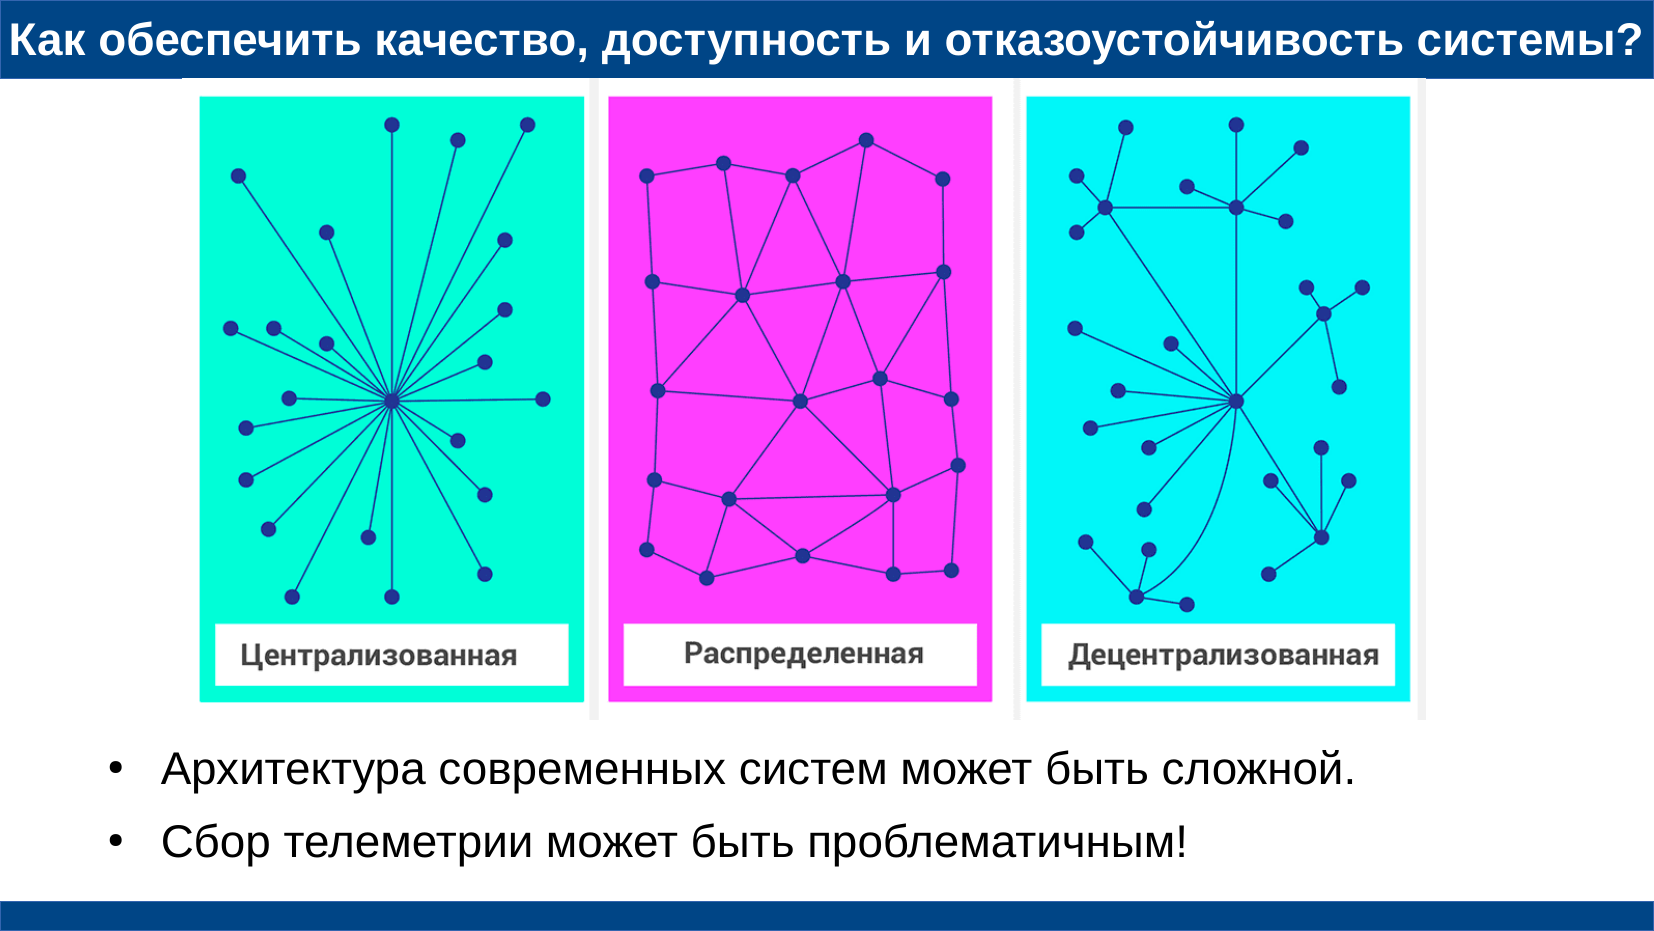

# Как обеспечить качество, доступность и отказоустойчивость системы?
Архитектура современных систем может быть сложной.
Сбор телеметрии может быть проблематичным!